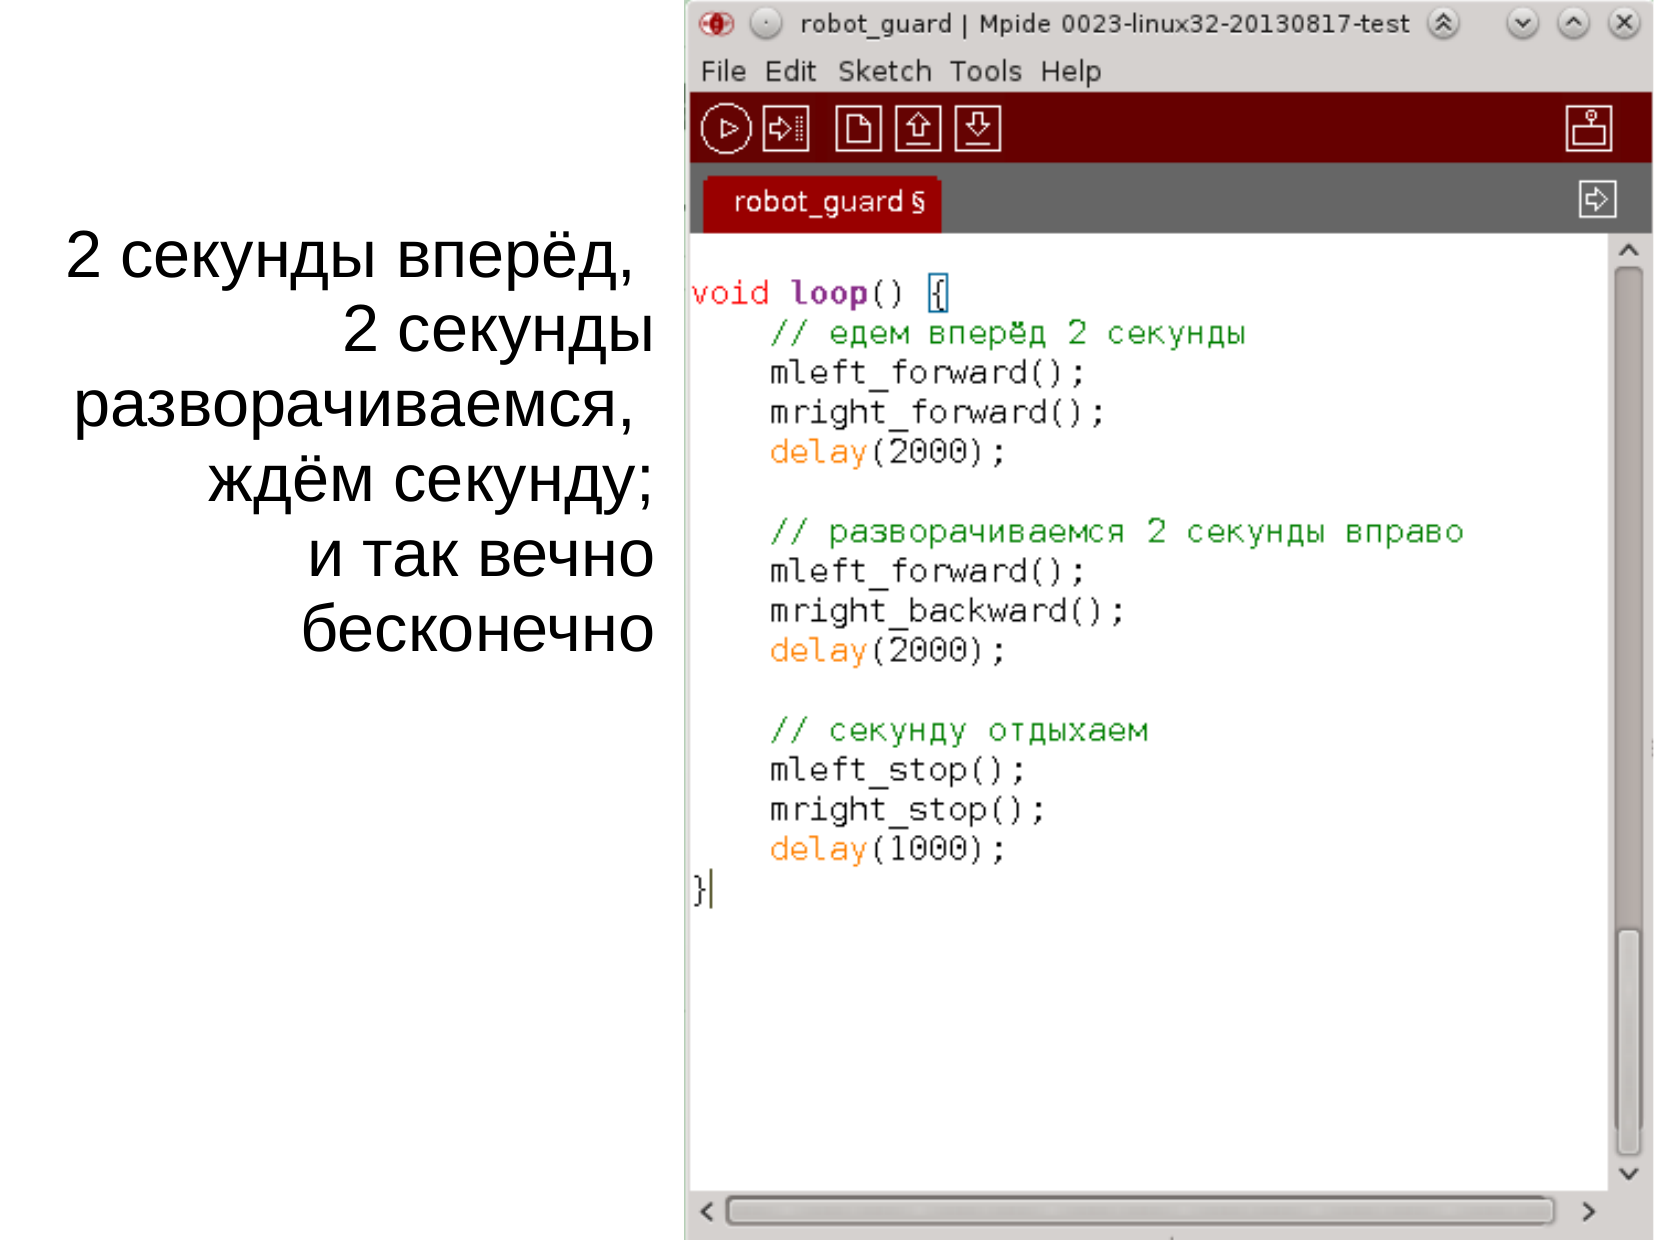

# 2 секунды вперёд, 2 секунды разворачиваемся, ждём секунду; и так вечно бесконечно